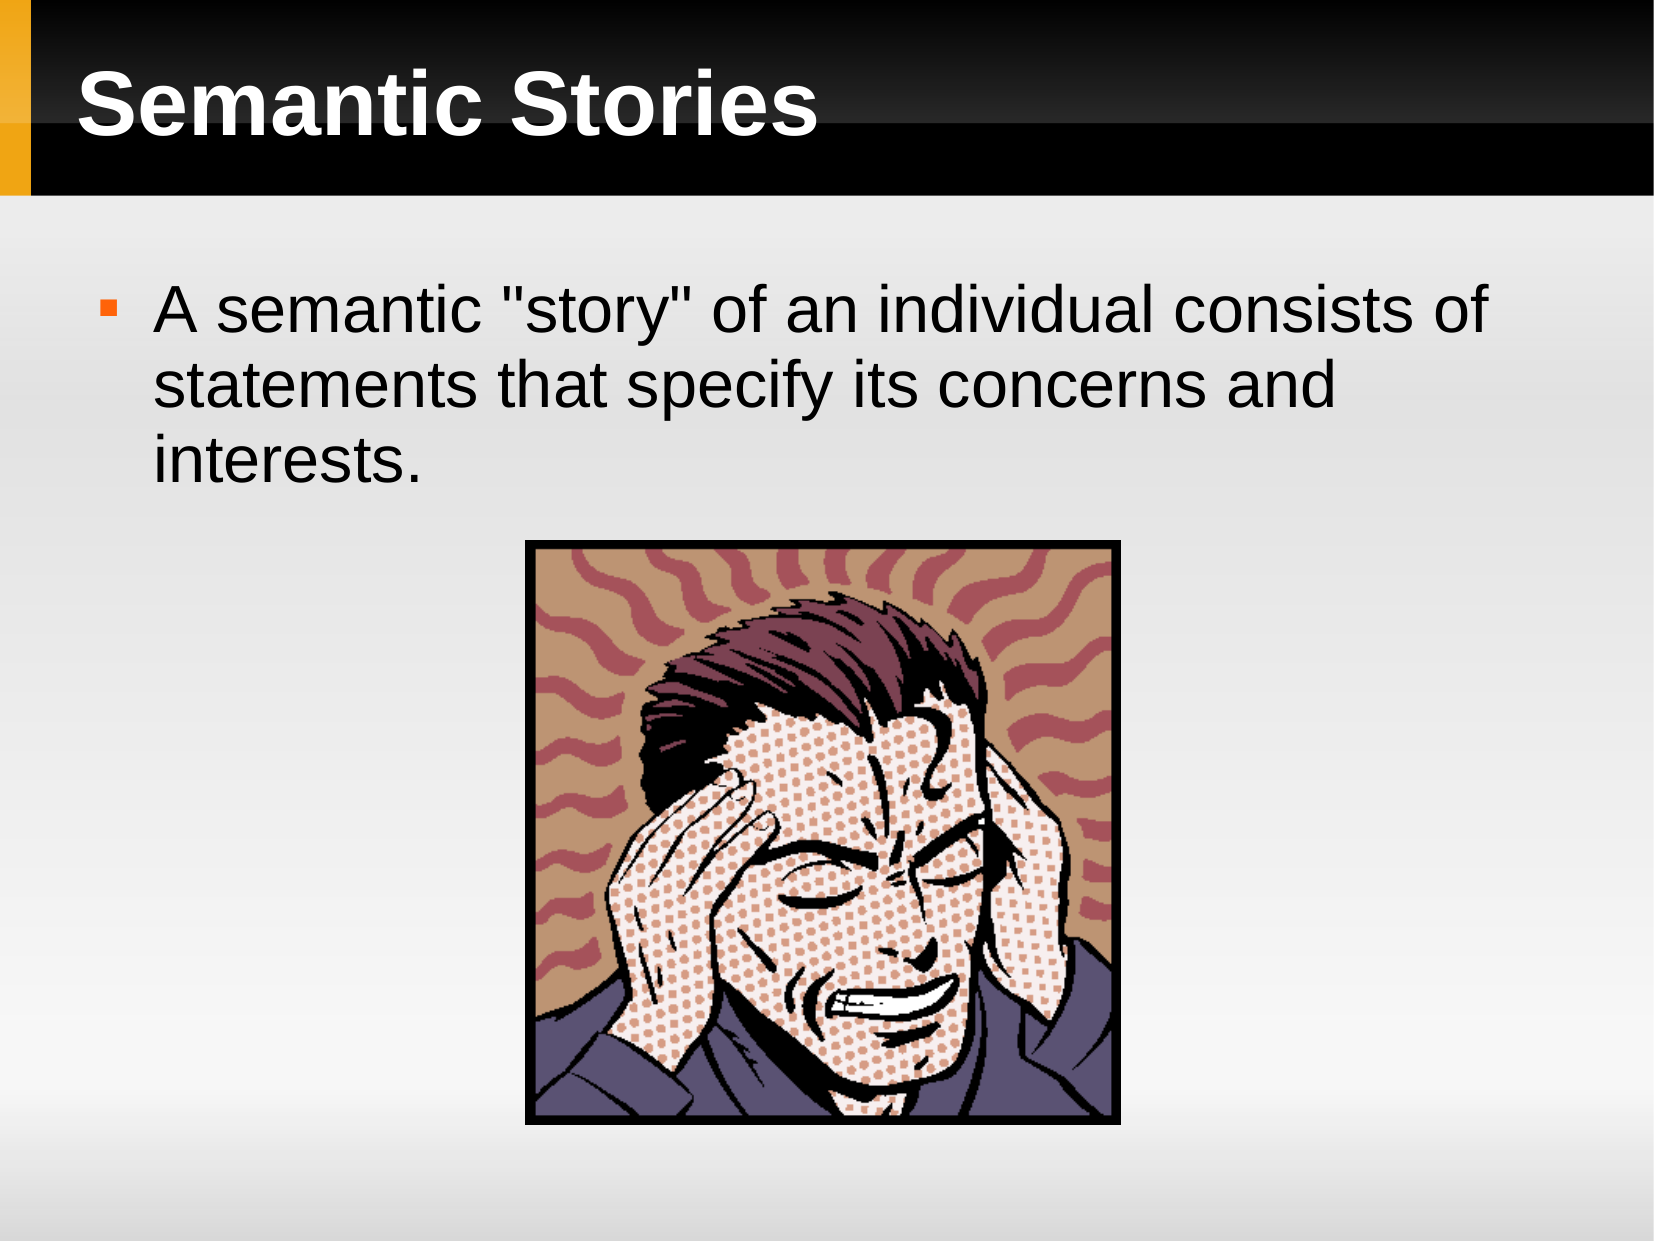

# Semantic Stories
A semantic "story" of an individual consists of statements that specify its concerns and interests.